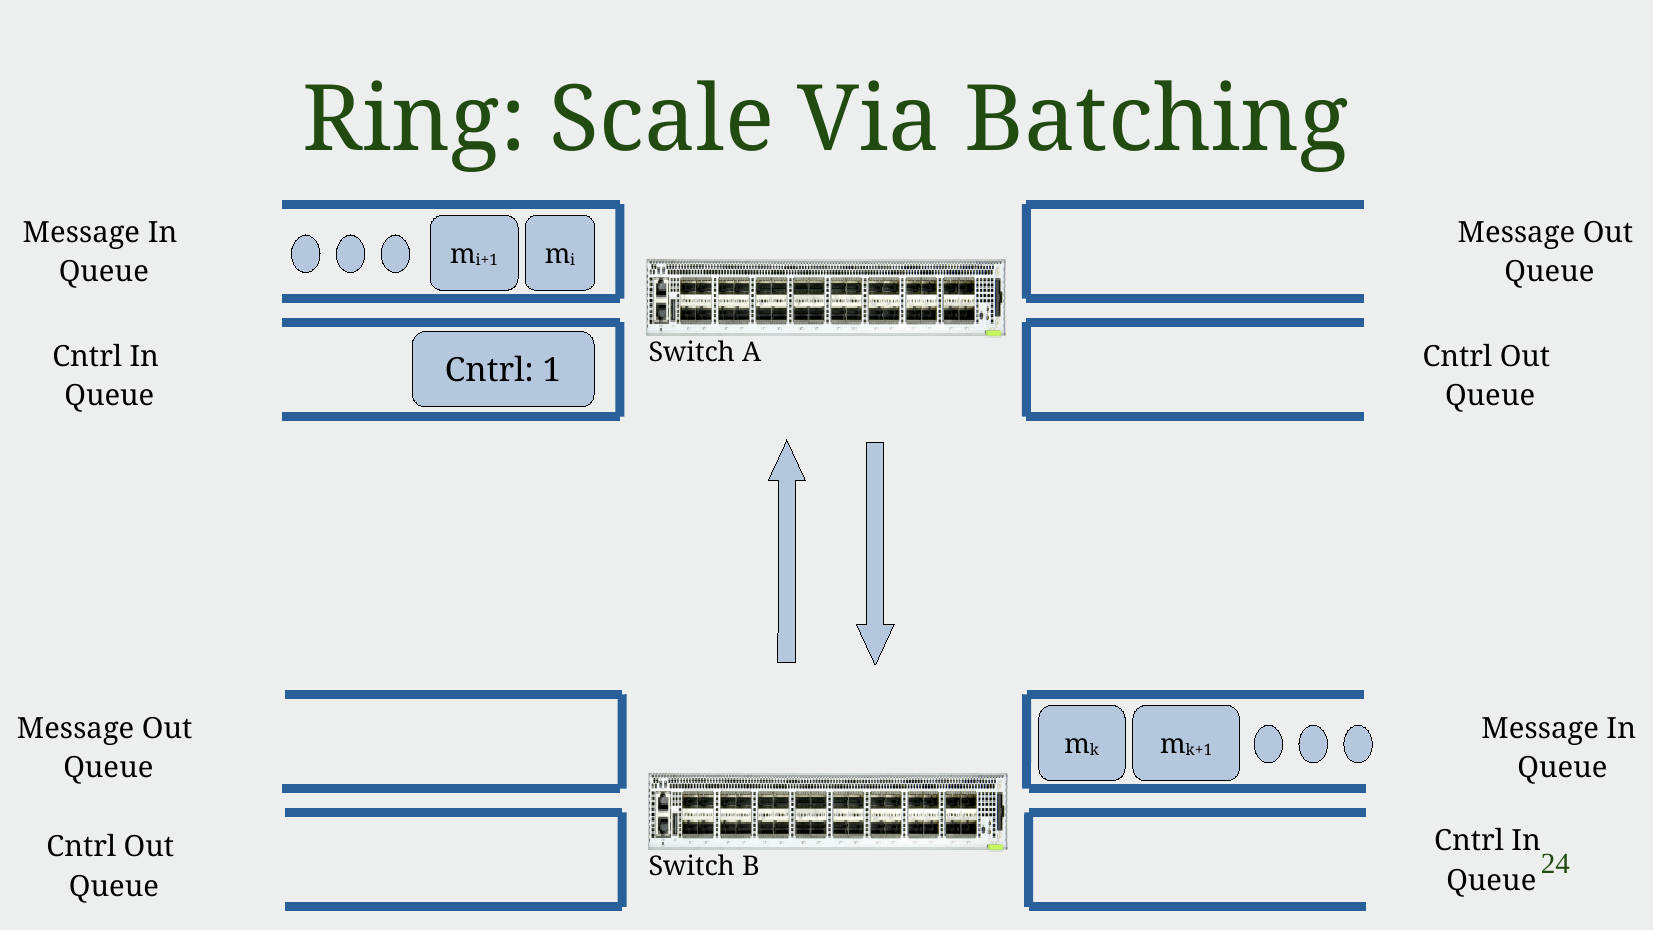

# Ring: Scale Via Batching
Message In
Queue
Message Out
Queue
mi
mi+1
Switch A
Cntrl In
Queue
Cntrl Out
Queue
Cntrl: 1
Message Out
Queue
Message In
Queue
mk
mk+1
Cntrl In
Queue
Cntrl Out
Queue
Switch B
24